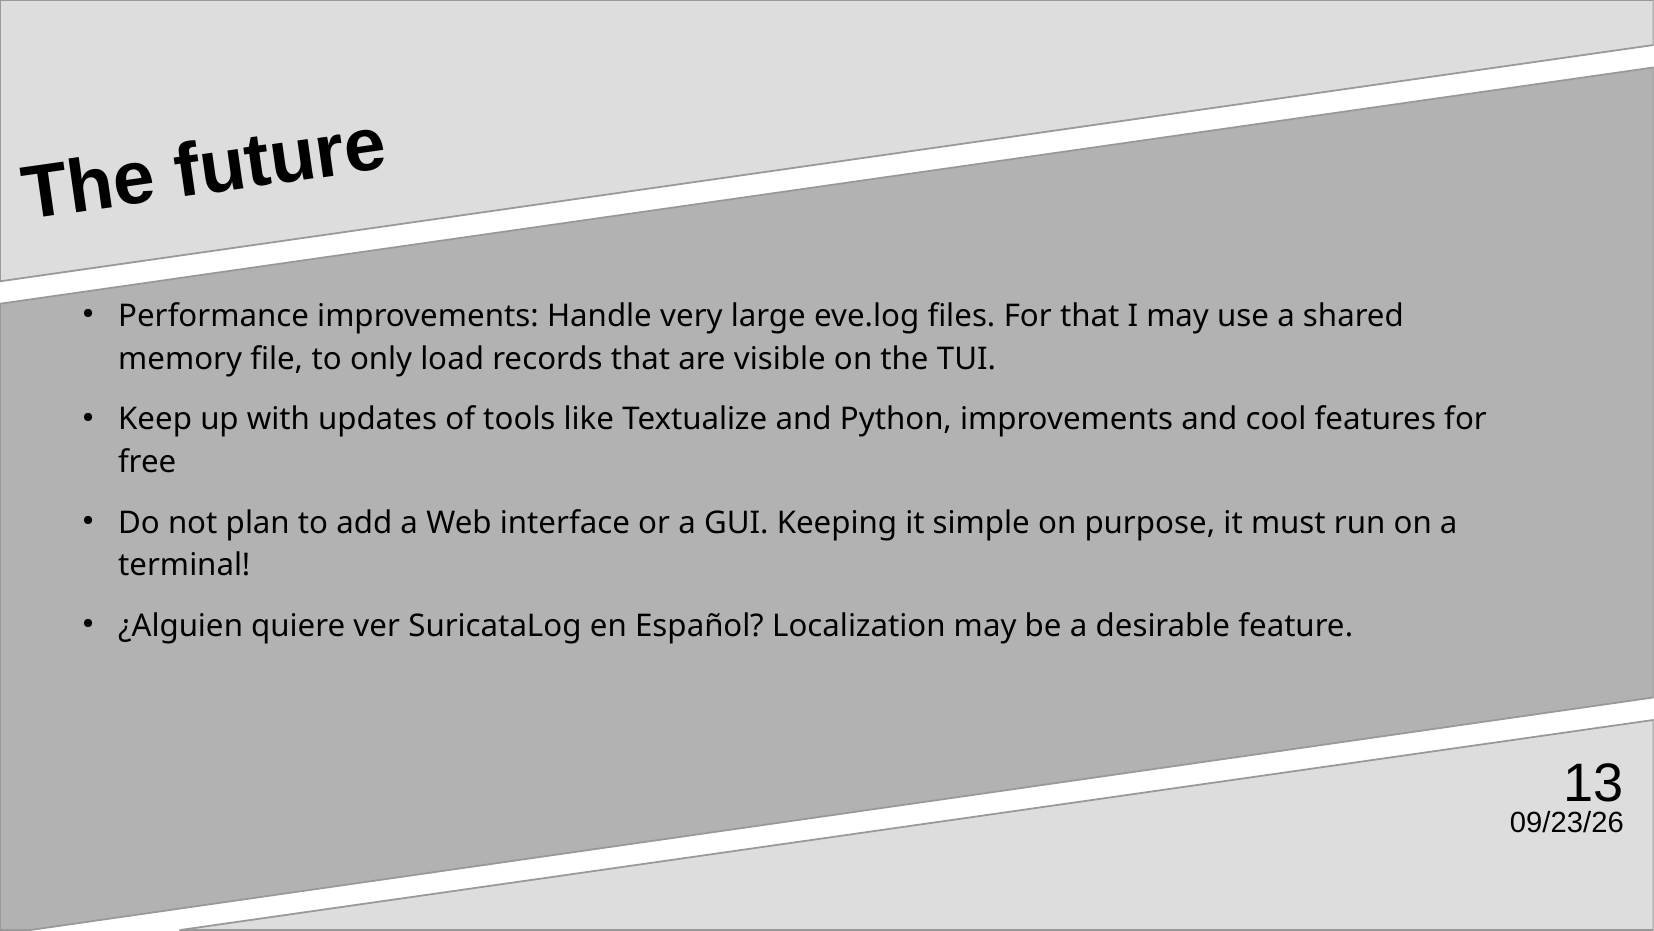

# The future
Performance improvements: Handle very large eve.log files. For that I may use a shared memory file, to only load records that are visible on the TUI.
Keep up with updates of tools like Textualize and Python, improvements and cool features for free
Do not plan to add a Web interface or a GUI. Keeping it simple on purpose, it must run on a terminal!
¿Alguien quiere ver SuricataLog en Español? Localization may be a desirable feature.
13